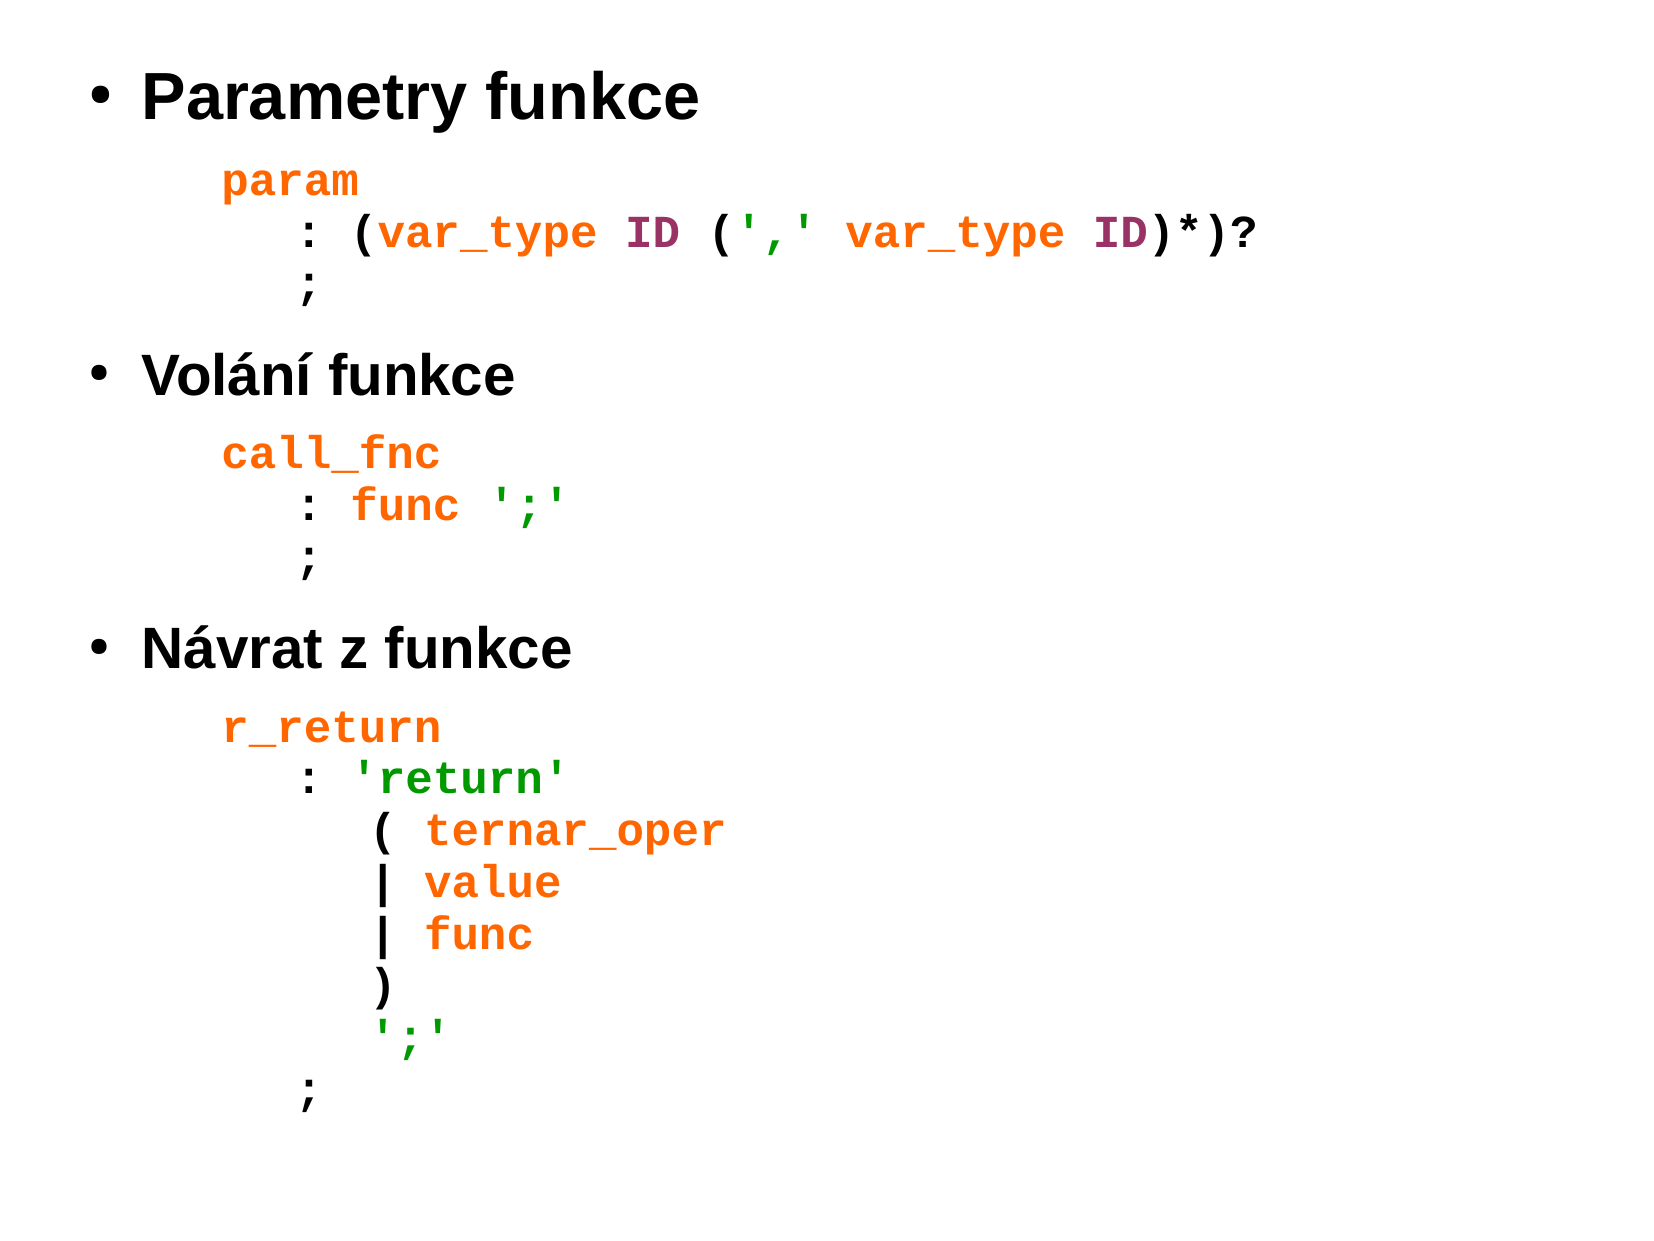

# Parametry funkce
 			param
 			: (var_type ID (',' var_type ID)*)?
 			;
Volání funkce
 			call_fnc
 			: func ';'
 			;
Návrat z funkce
 			r_return
 			: 'return'
 			( ternar_oper
 			| value
 			| func
 			)
 			';'
 			;